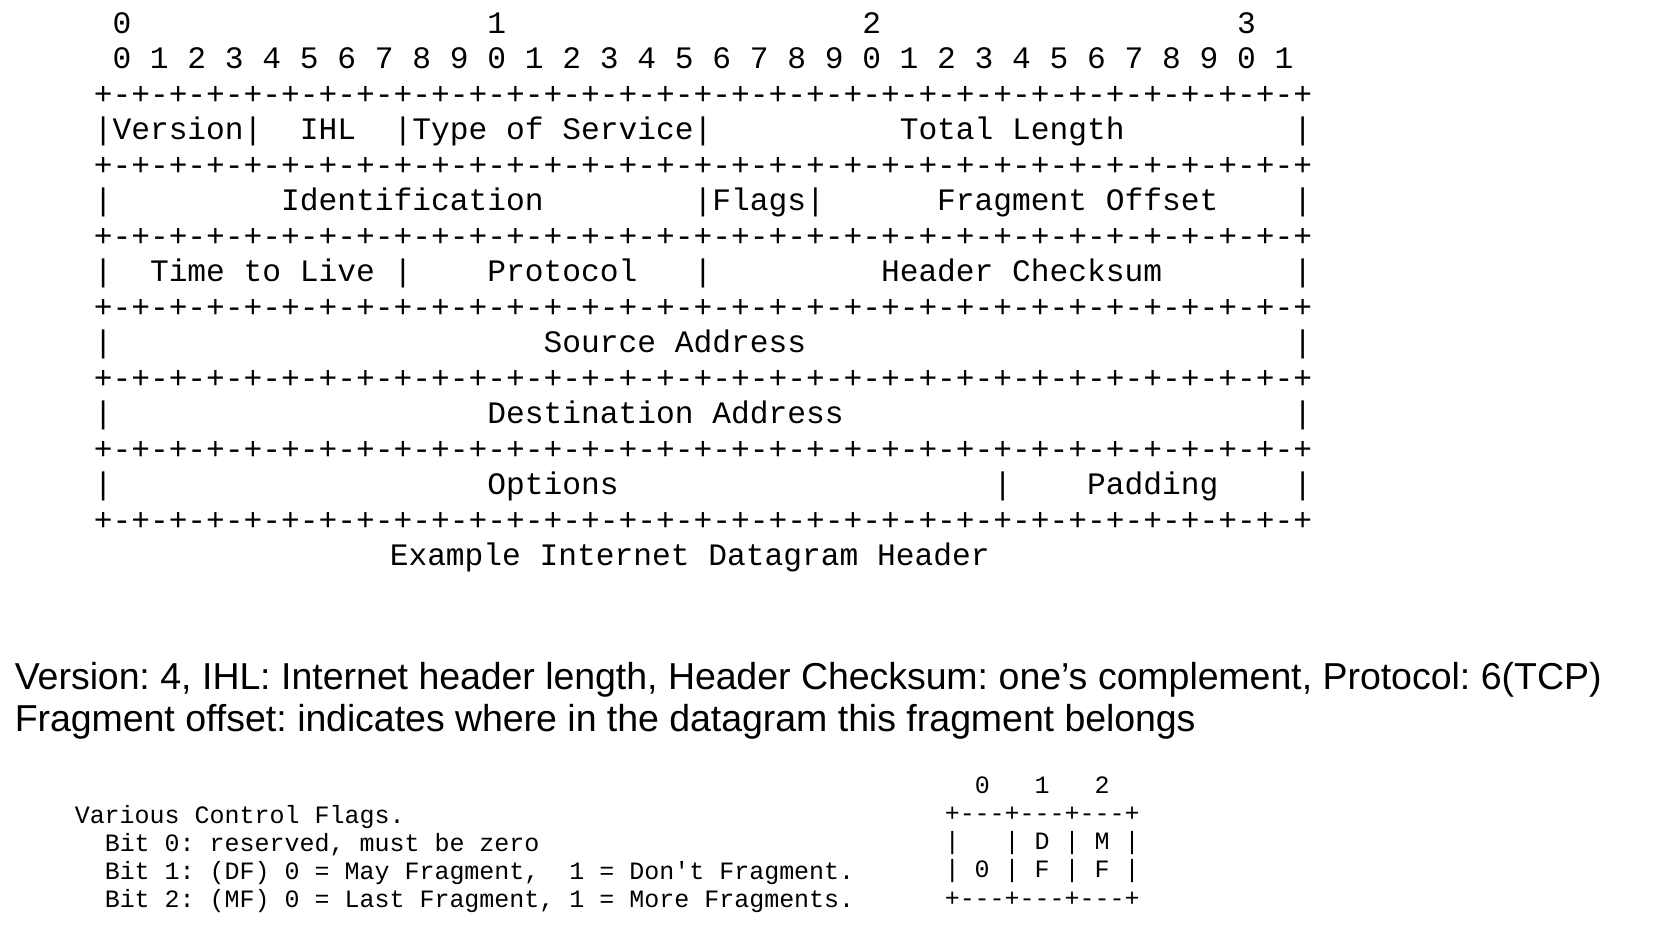

0 1 2 3
 0 1 2 3 4 5 6 7 8 9 0 1 2 3 4 5 6 7 8 9 0 1 2 3 4 5 6 7 8 9 0 1
 +-+-+-+-+-+-+-+-+-+-+-+-+-+-+-+-+-+-+-+-+-+-+-+-+-+-+-+-+-+-+-+-+
 |Version| IHL |Type of Service| Total Length |
 +-+-+-+-+-+-+-+-+-+-+-+-+-+-+-+-+-+-+-+-+-+-+-+-+-+-+-+-+-+-+-+-+
 | Identification |Flags| Fragment Offset |
 +-+-+-+-+-+-+-+-+-+-+-+-+-+-+-+-+-+-+-+-+-+-+-+-+-+-+-+-+-+-+-+-+
 | Time to Live | Protocol | Header Checksum |
 +-+-+-+-+-+-+-+-+-+-+-+-+-+-+-+-+-+-+-+-+-+-+-+-+-+-+-+-+-+-+-+-+
 | Source Address |
 +-+-+-+-+-+-+-+-+-+-+-+-+-+-+-+-+-+-+-+-+-+-+-+-+-+-+-+-+-+-+-+-+
 | Destination Address |
 +-+-+-+-+-+-+-+-+-+-+-+-+-+-+-+-+-+-+-+-+-+-+-+-+-+-+-+-+-+-+-+-+
 | Options | Padding |
 +-+-+-+-+-+-+-+-+-+-+-+-+-+-+-+-+-+-+-+-+-+-+-+-+-+-+-+-+-+-+-+-+
 Example Internet Datagram Header
Version: 4, IHL: Internet header length, Header Checksum: one’s complement, Protocol: 6(TCP)
Fragment offset: indicates where in the datagram this fragment belongs
 0 1 2
 +---+---+---+
 | | D | M |
 | 0 | F | F |
 +---+---+---+
 Various Control Flags.
 Bit 0: reserved, must be zero
 Bit 1: (DF) 0 = May Fragment, 1 = Don't Fragment.
 Bit 2: (MF) 0 = Last Fragment, 1 = More Fragments.